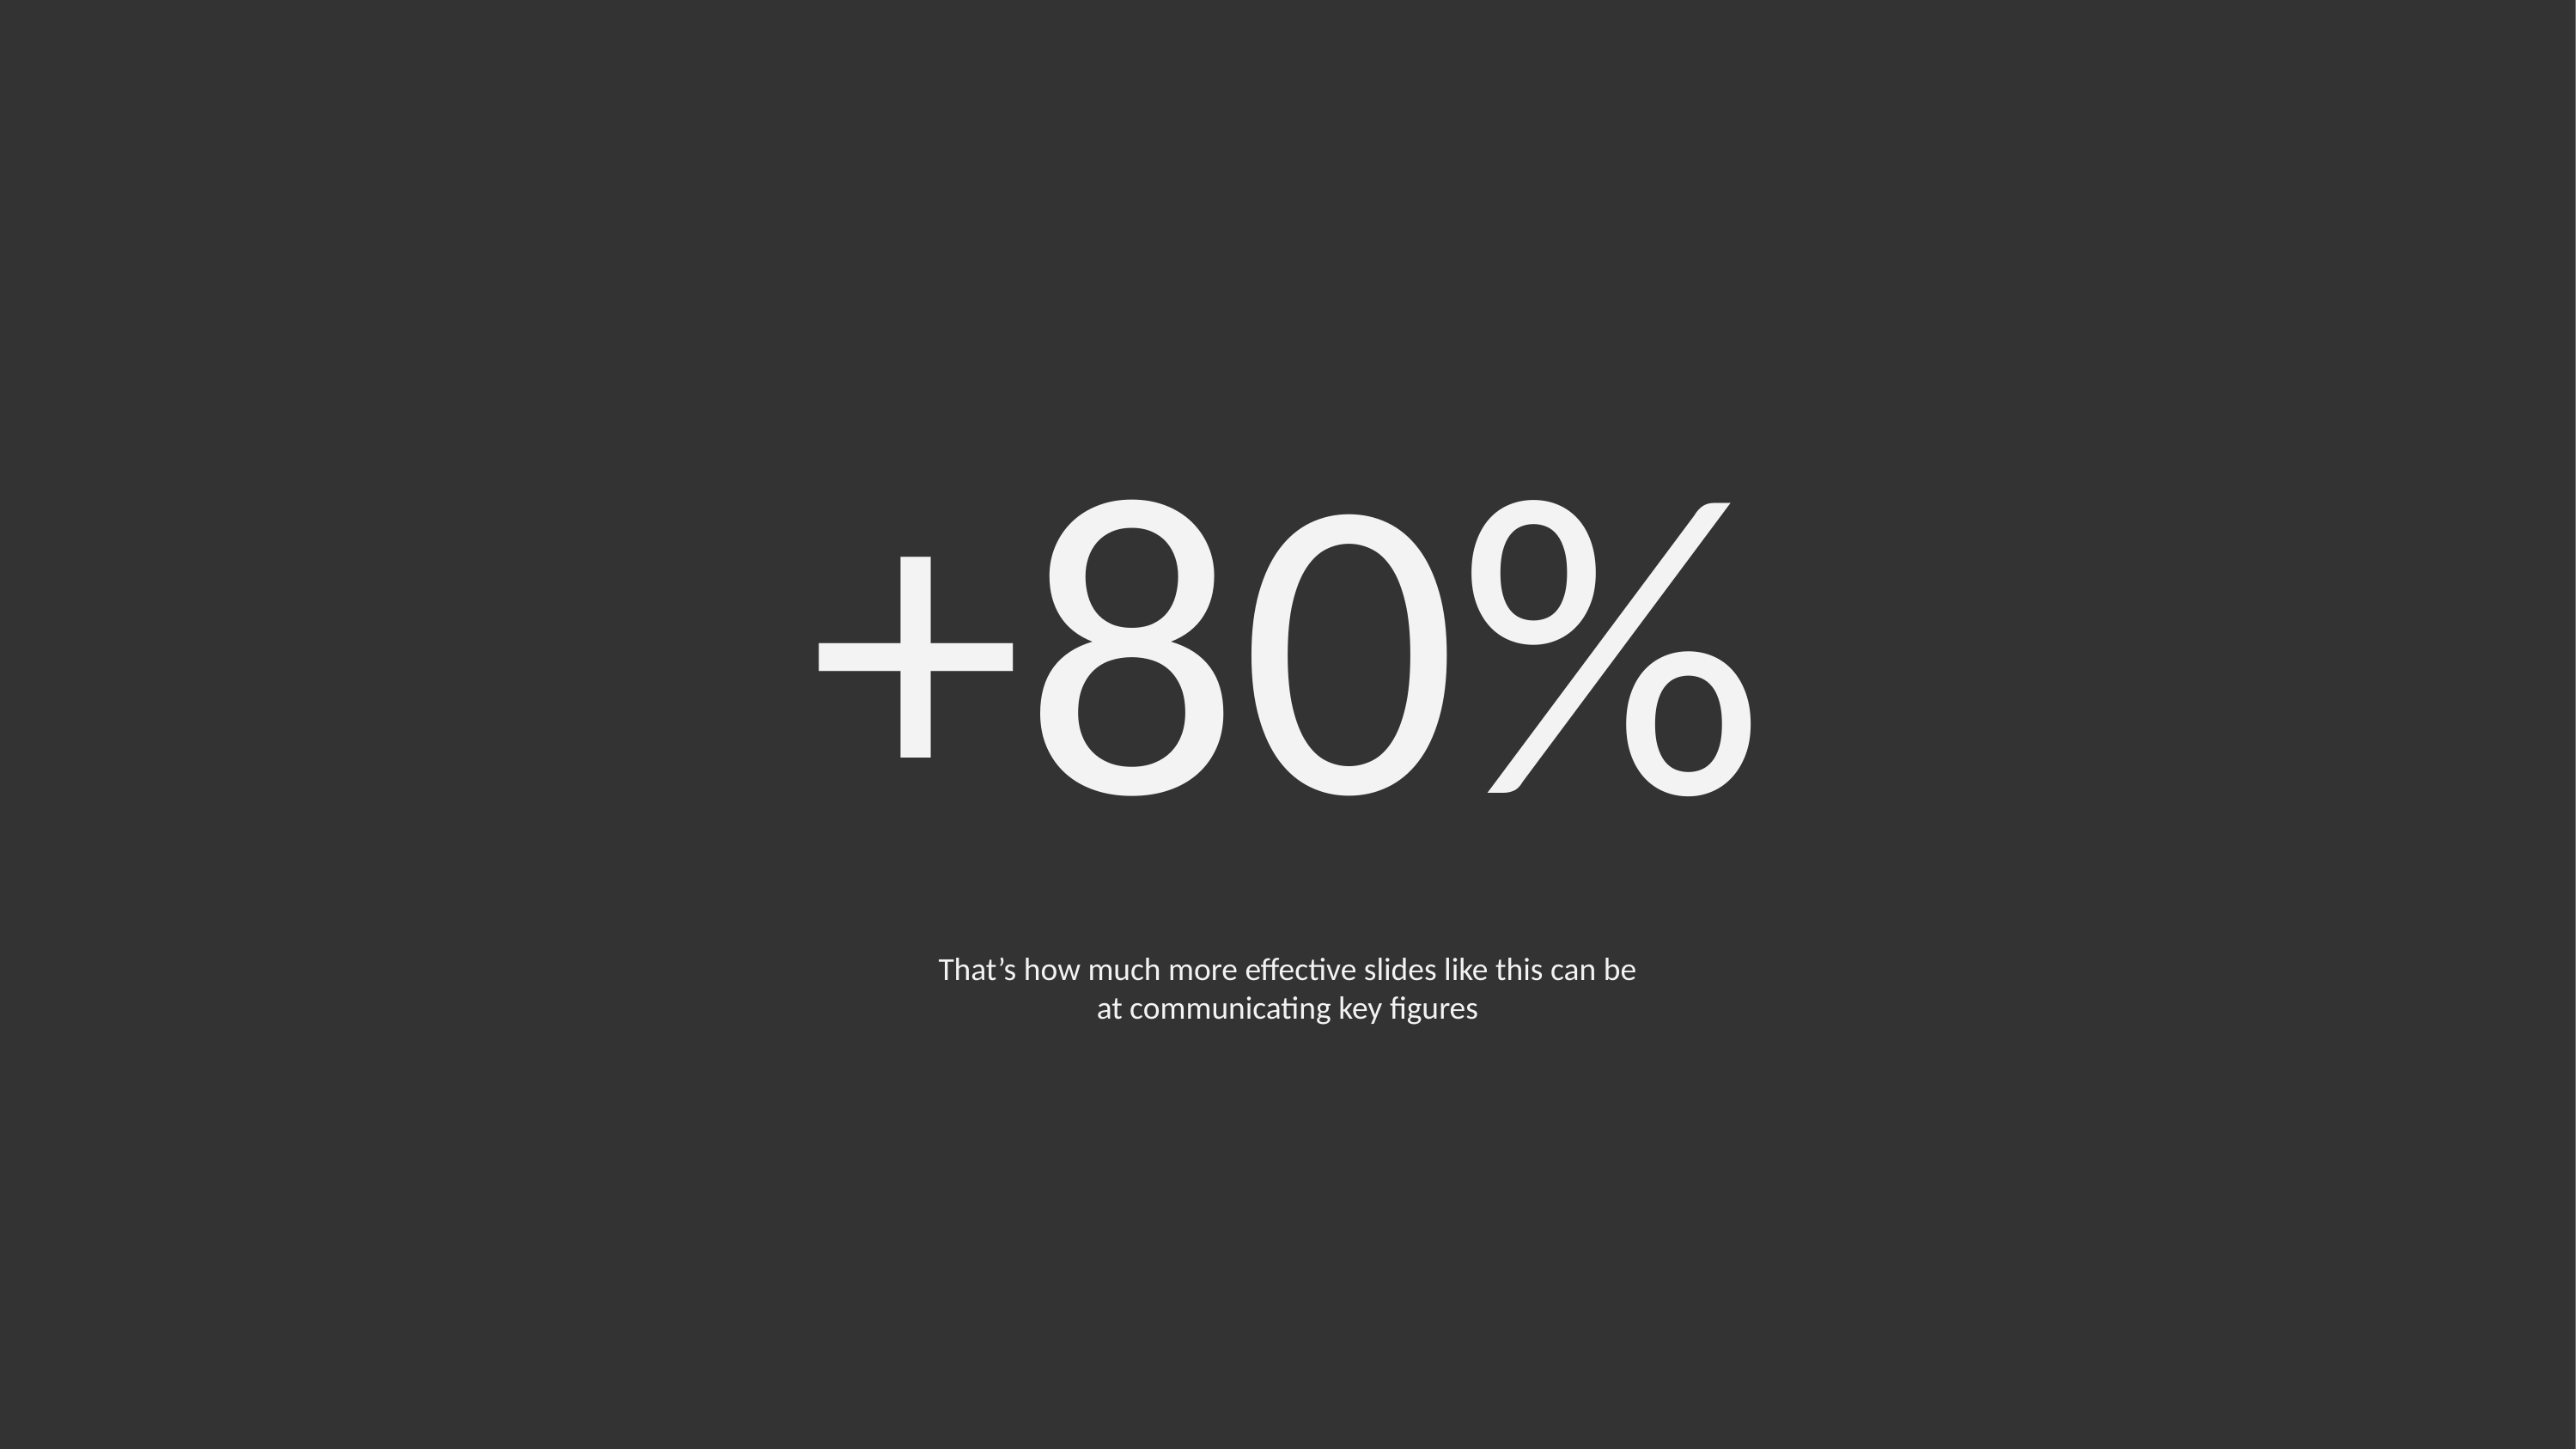

+80%
# That’s how much more effective slides like this can be at communicating key figures